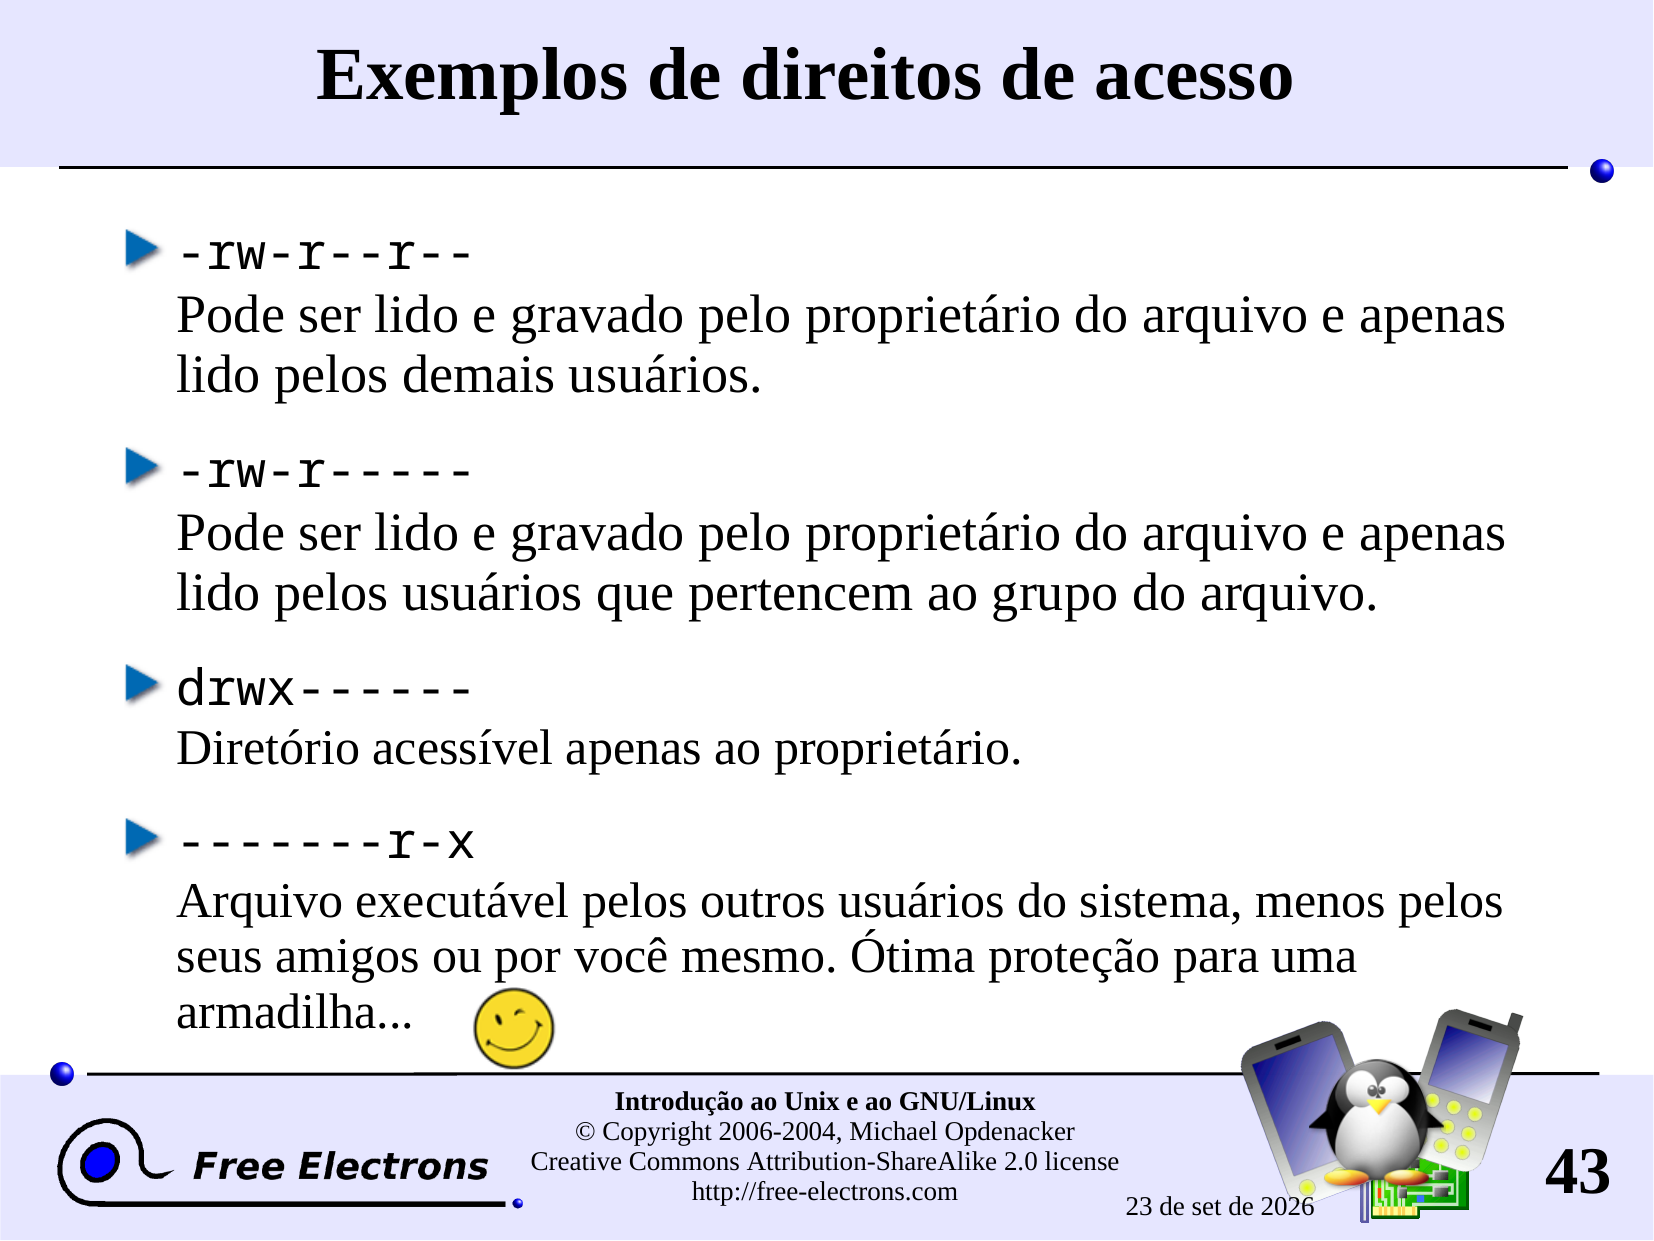

# Exemplos de direitos de acesso
-rw-r--r--
Pode ser lido e gravado pelo proprietário do arquivo e apenas lido pelos demais usuários.
-rw-r-----
Pode ser lido e gravado pelo proprietário do arquivo e apenas lido pelos usuários que pertencem ao grupo do arquivo.
drwx------
Diretório acessível apenas ao proprietário.
-------r-x
Arquivo executável pelos outros usuários do sistema, menos pelos seus amigos ou por você mesmo. Ótima proteção para uma armadilha...